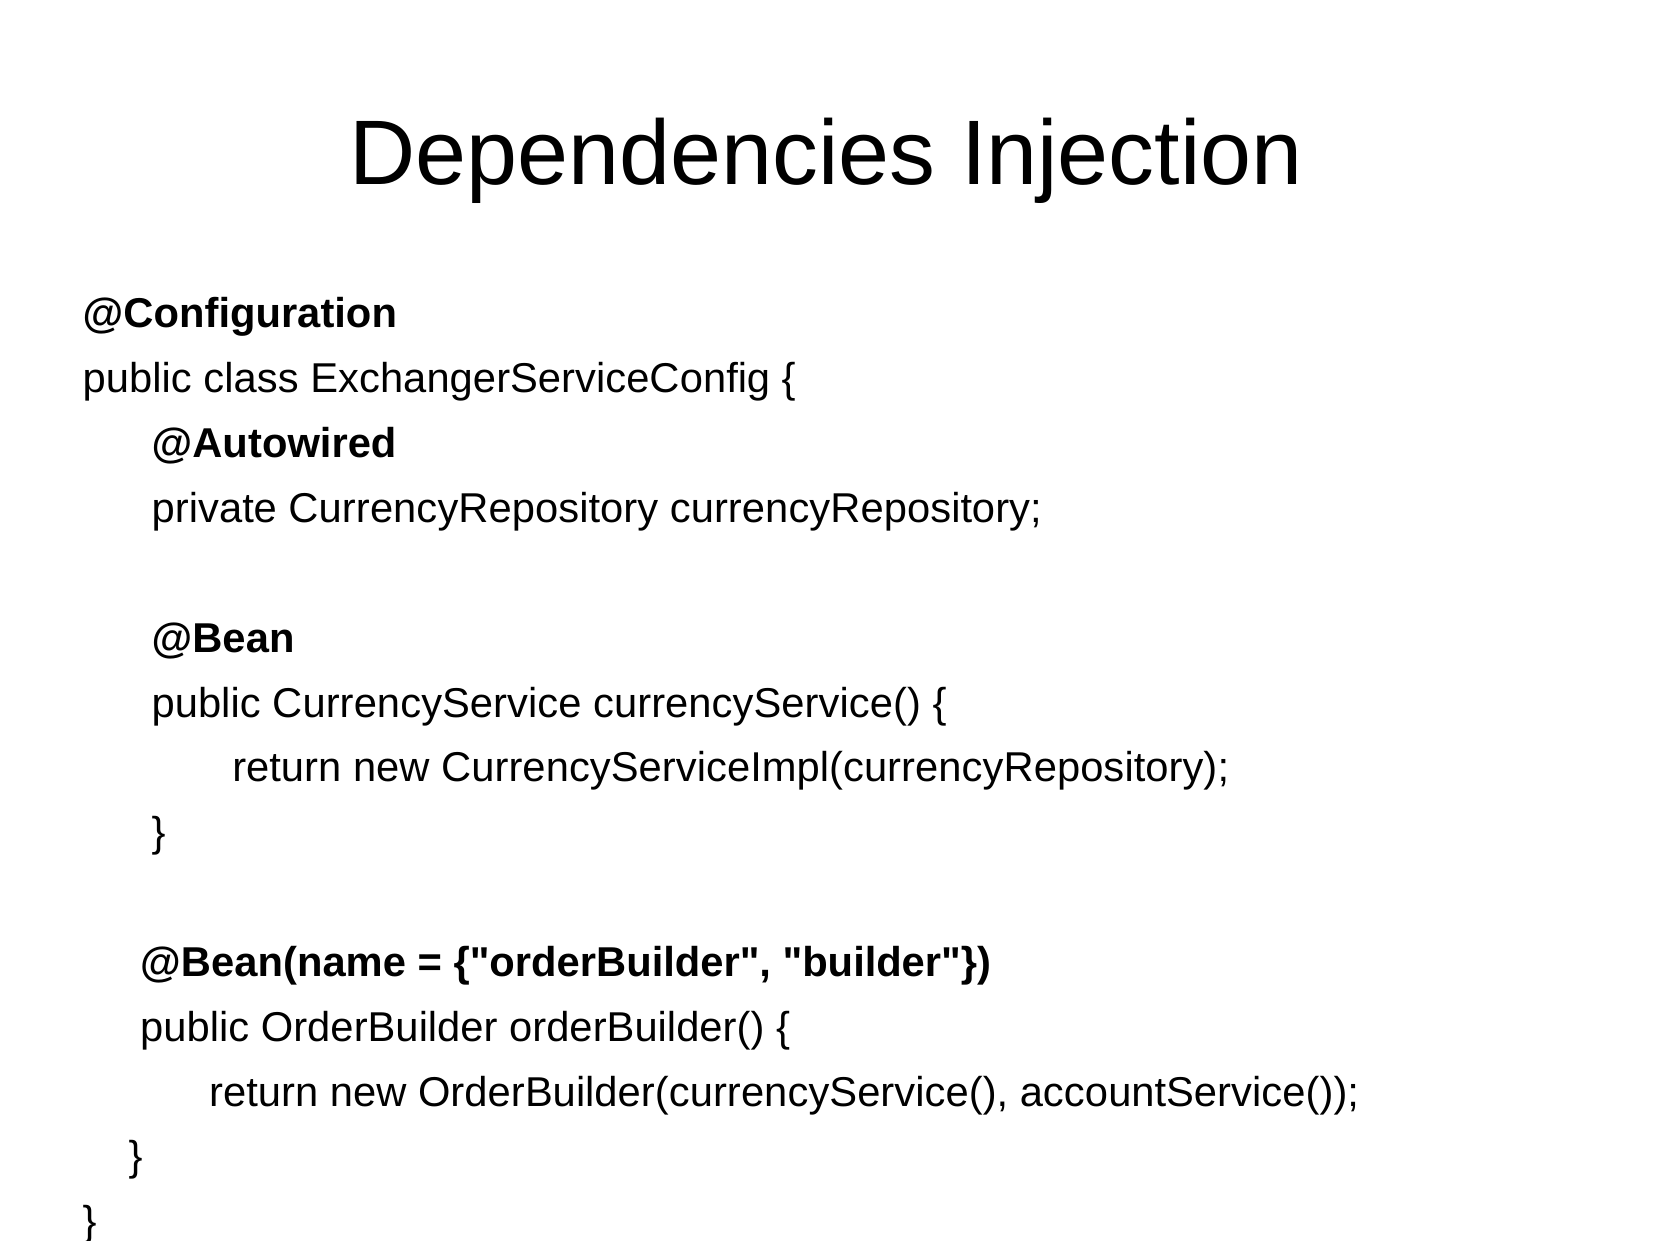

# Dependencies Injection
@Configuration
public class ExchangerServiceConfig {
 @Autowired
 private CurrencyRepository currencyRepository;
 @Bean
 public CurrencyService currencyService() {
 return new CurrencyServiceImpl(currencyRepository);
 }
 @Bean(name = {"orderBuilder", "builder"})
 public OrderBuilder orderBuilder() {
 return new OrderBuilder(currencyService(), accountService());
 }
}